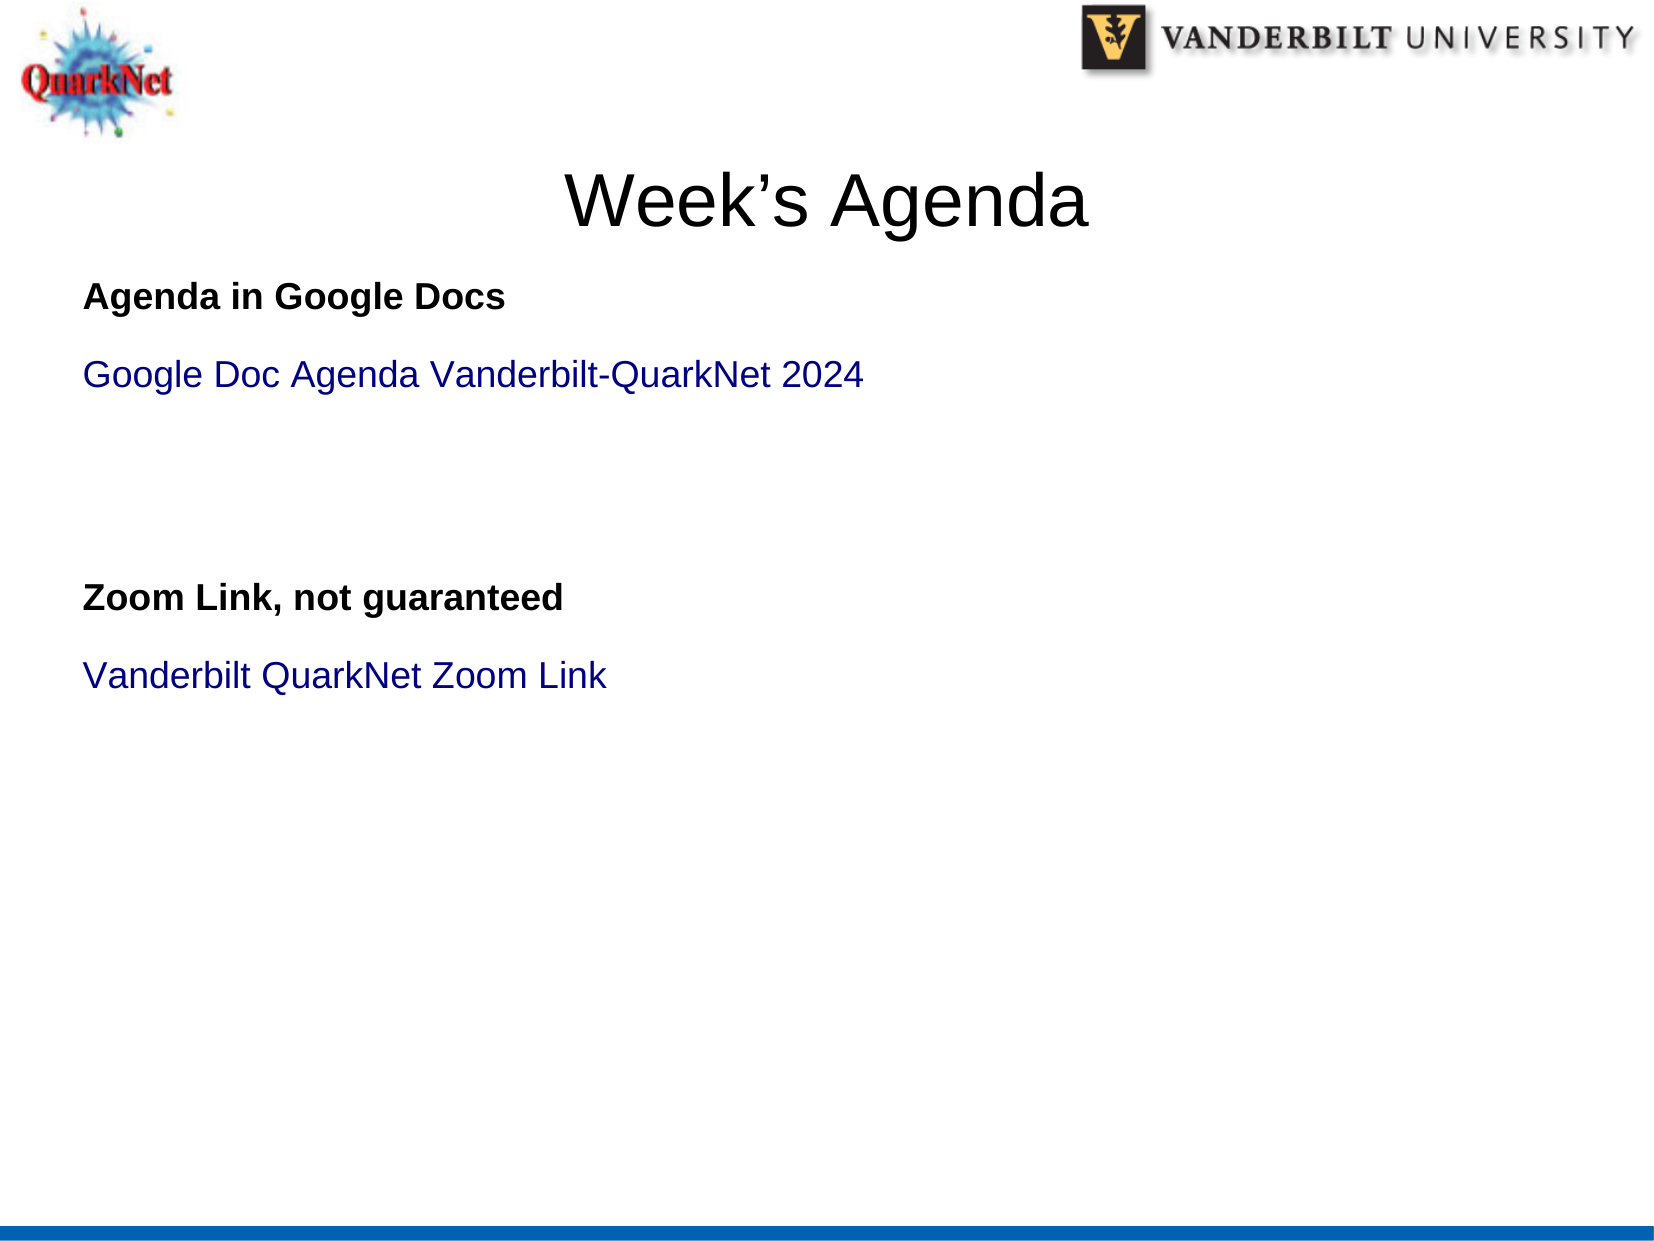

# Week’s Agenda
Agenda in Google Docs
Google Doc Agenda Vanderbilt-QuarkNet 2024
Zoom Link, not guaranteed
Vanderbilt QuarkNet Zoom Link